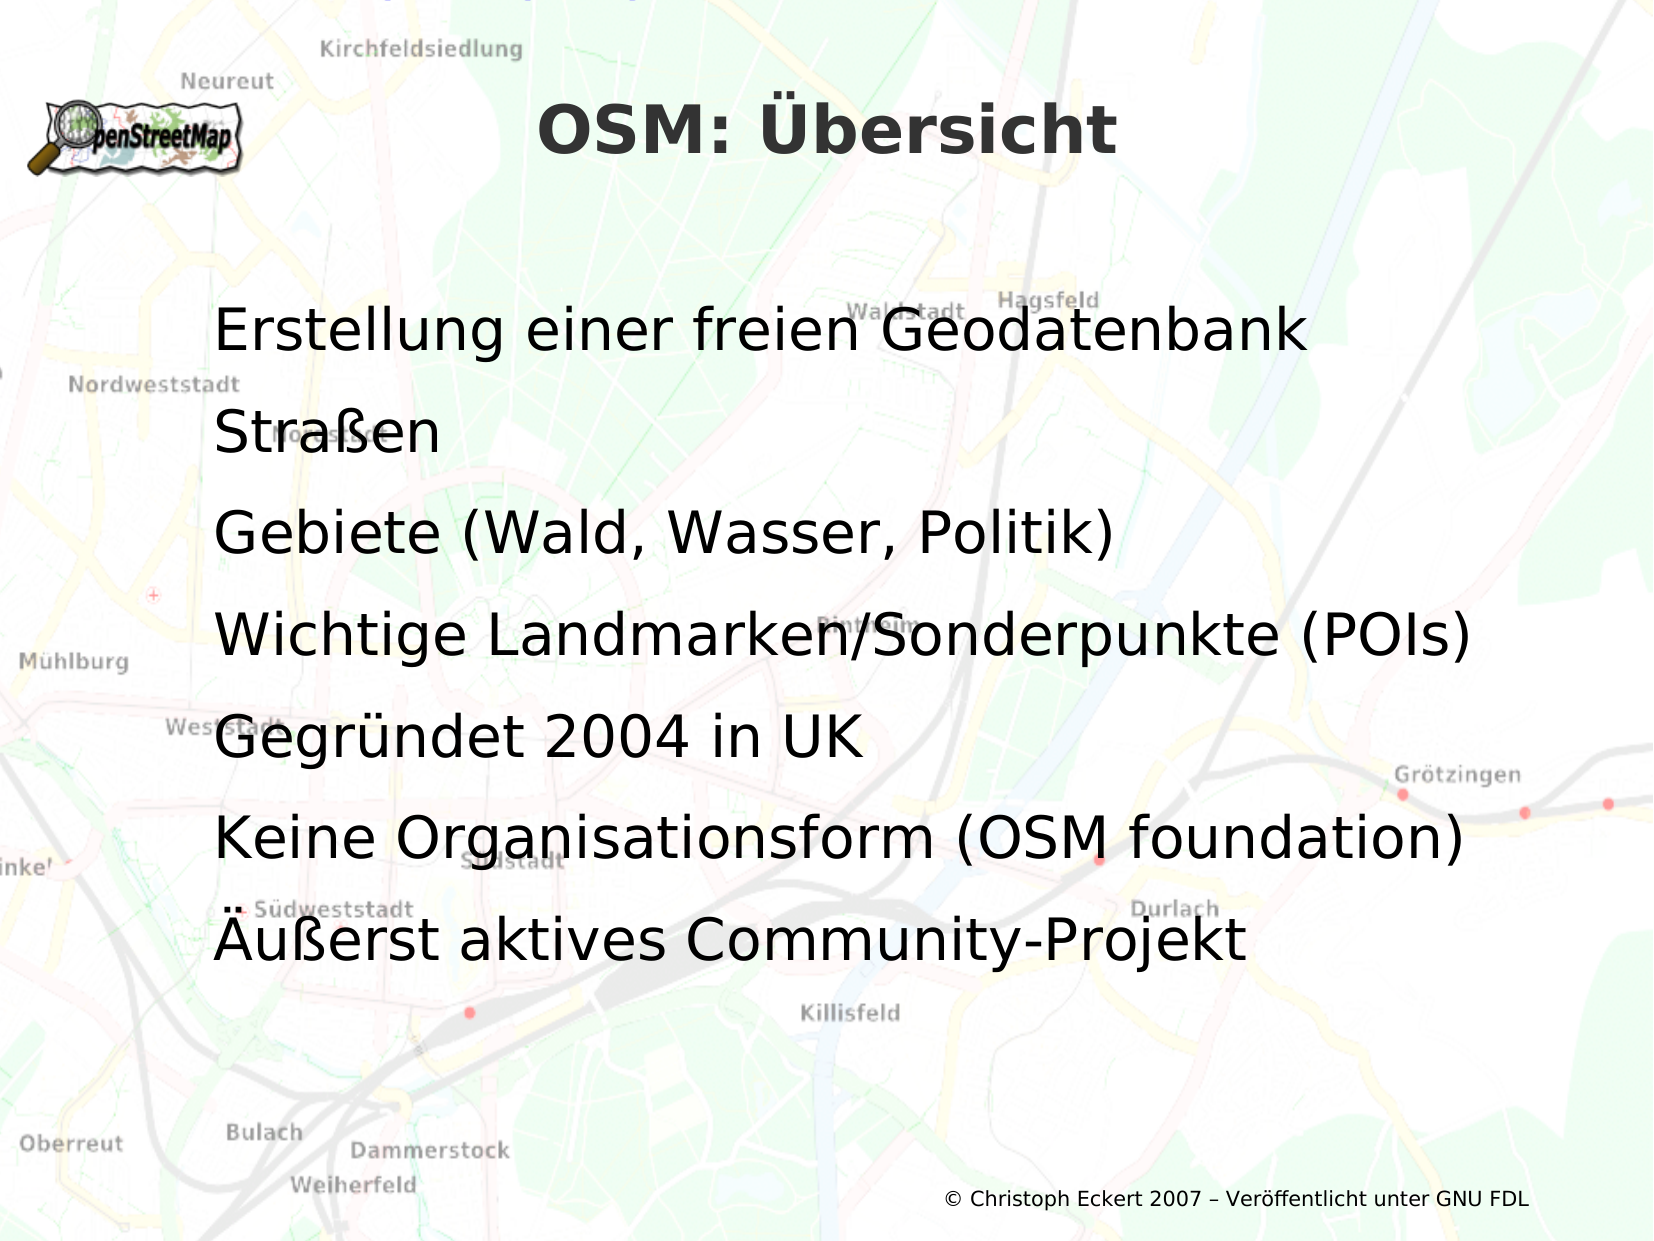

# OSM: Übersicht
Erstellung einer freien Geodatenbank
Straßen
Gebiete (Wald, Wasser, Politik)
Wichtige Landmarken/Sonderpunkte (POIs)
Gegründet 2004 in UK
Keine Organisationsform (OSM foundation)
Äußerst aktives Community-Projekt